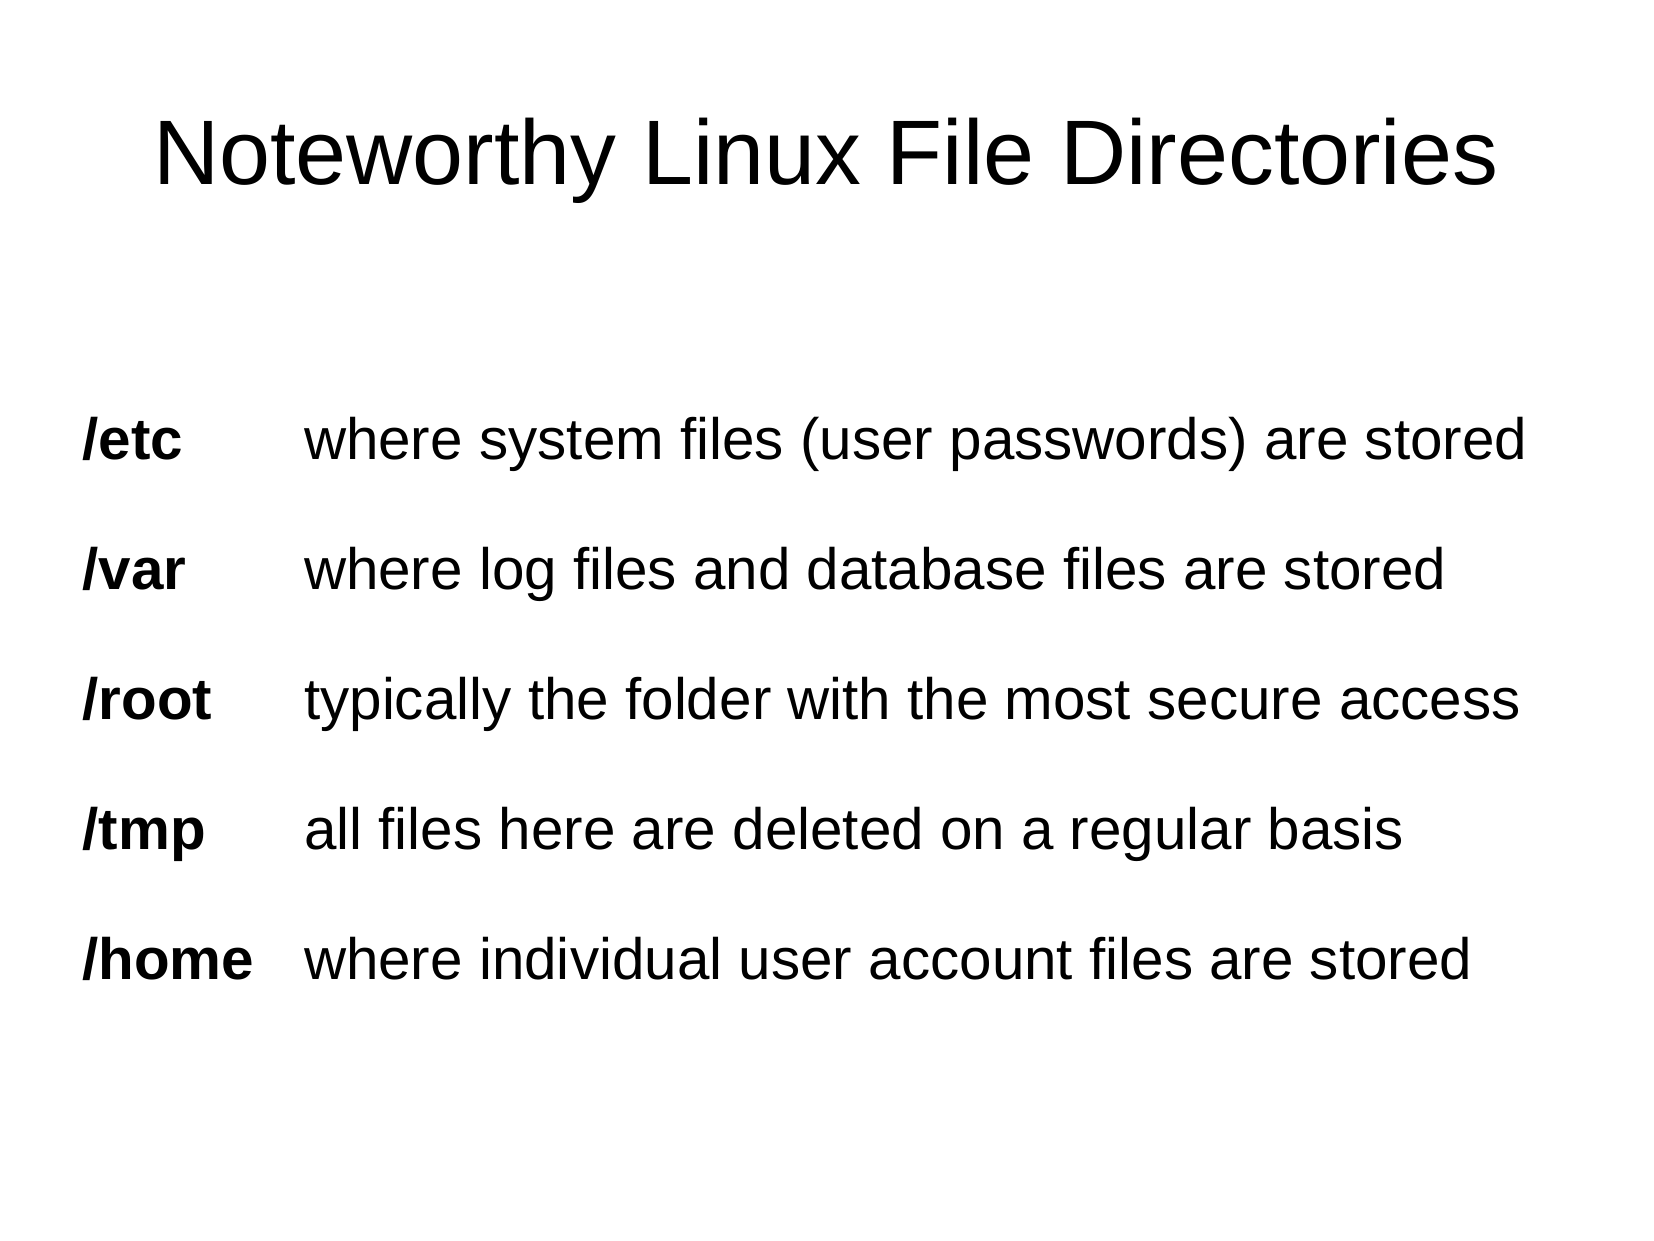

# Noteworthy Linux File Directories
/etc		where system files (user passwords) are stored
/var		where log files and database files are stored
/root		typically the folder with the most secure access
/tmp		all files here are deleted on a regular basis
/home	where individual user account files are stored